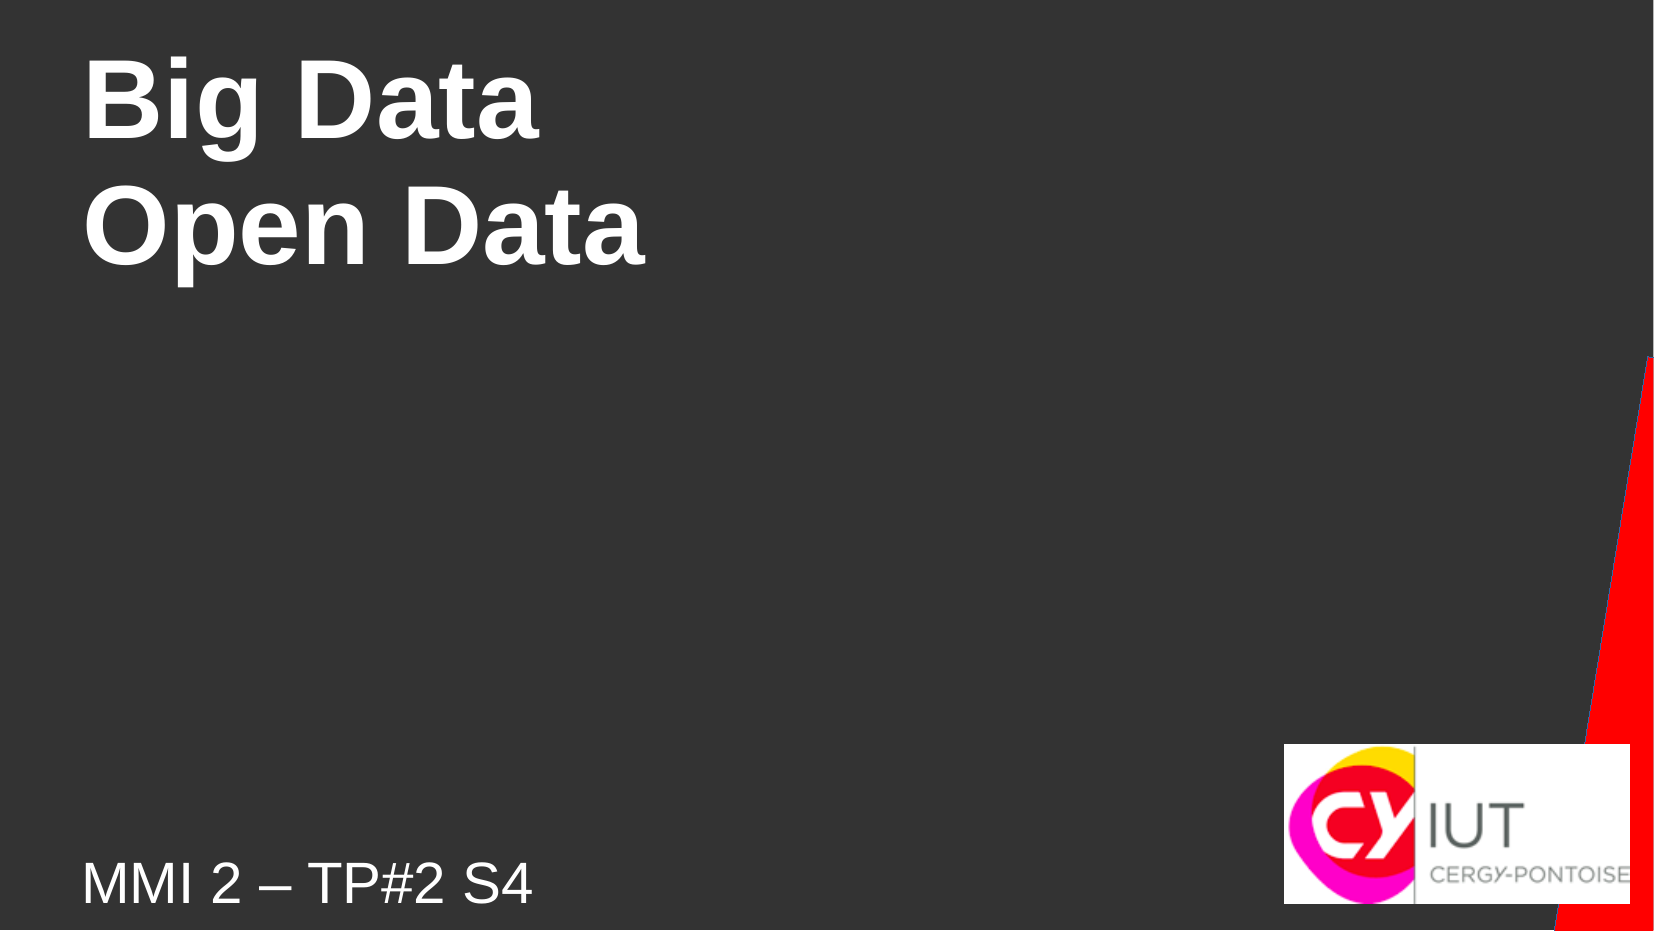

# Big Data Open Data
MMI 2 – TP#2 S4